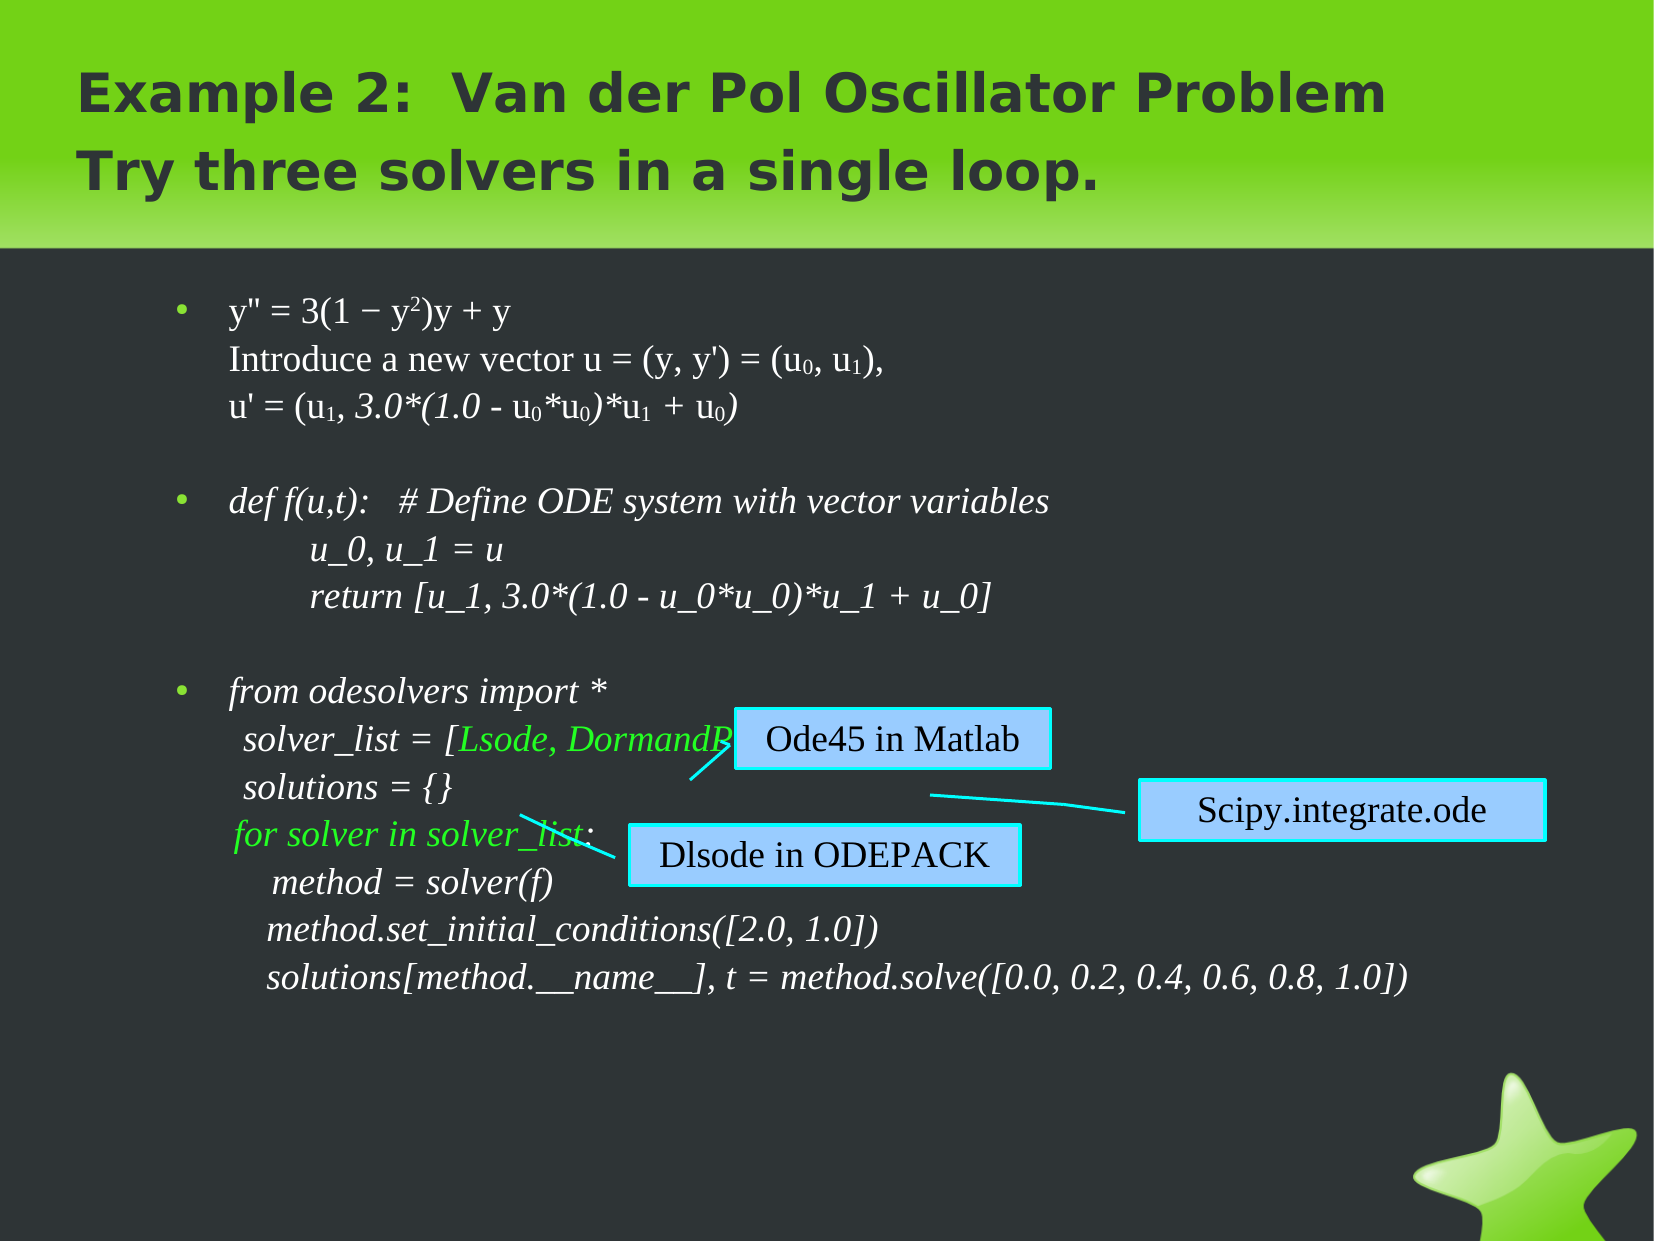

# Example 2: Van der Pol Oscillator Problem Try three solvers in a single loop.
y'' = 3(1 − y2)y + y
Introduce a new vector u = (y, y') = (u0, u1),
u' = (u1, 3.0*(1.0 - u0*u0)*u1 + u0)
def f(u,t): # Define ODE system with vector variables
 u_0, u_1 = u
 return [u_1, 3.0*(1.0 - u_0*u_0)*u_1 + u_0]
from odesolvers import *
 solver_list = [Lsode, DormandPrince, Vode]
 solutions = {}
 for solver in solver_list:
 method = solver(f)
 method.set_initial_conditions([2.0, 1.0])
 solutions[method.__name__], t = method.solve([0.0, 0.2, 0.4, 0.6, 0.8, 1.0])
Ode45 in Matlab
Scipy.integrate.ode
Dlsode in ODEPACK